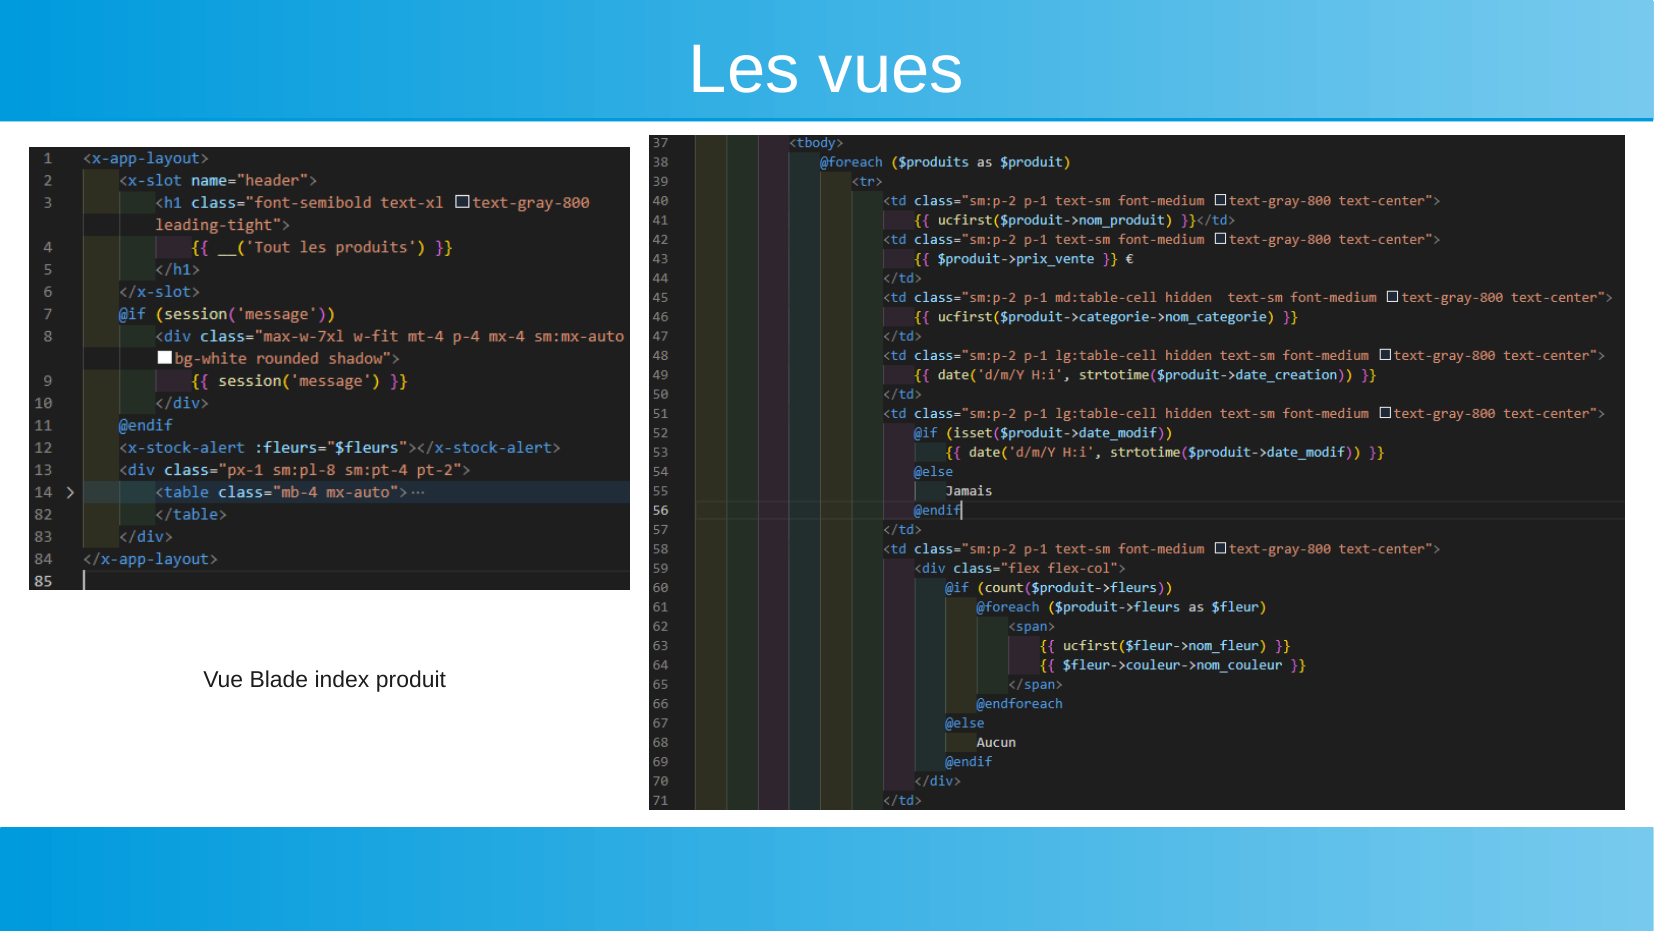

# Les vues
Vue Blade index produit